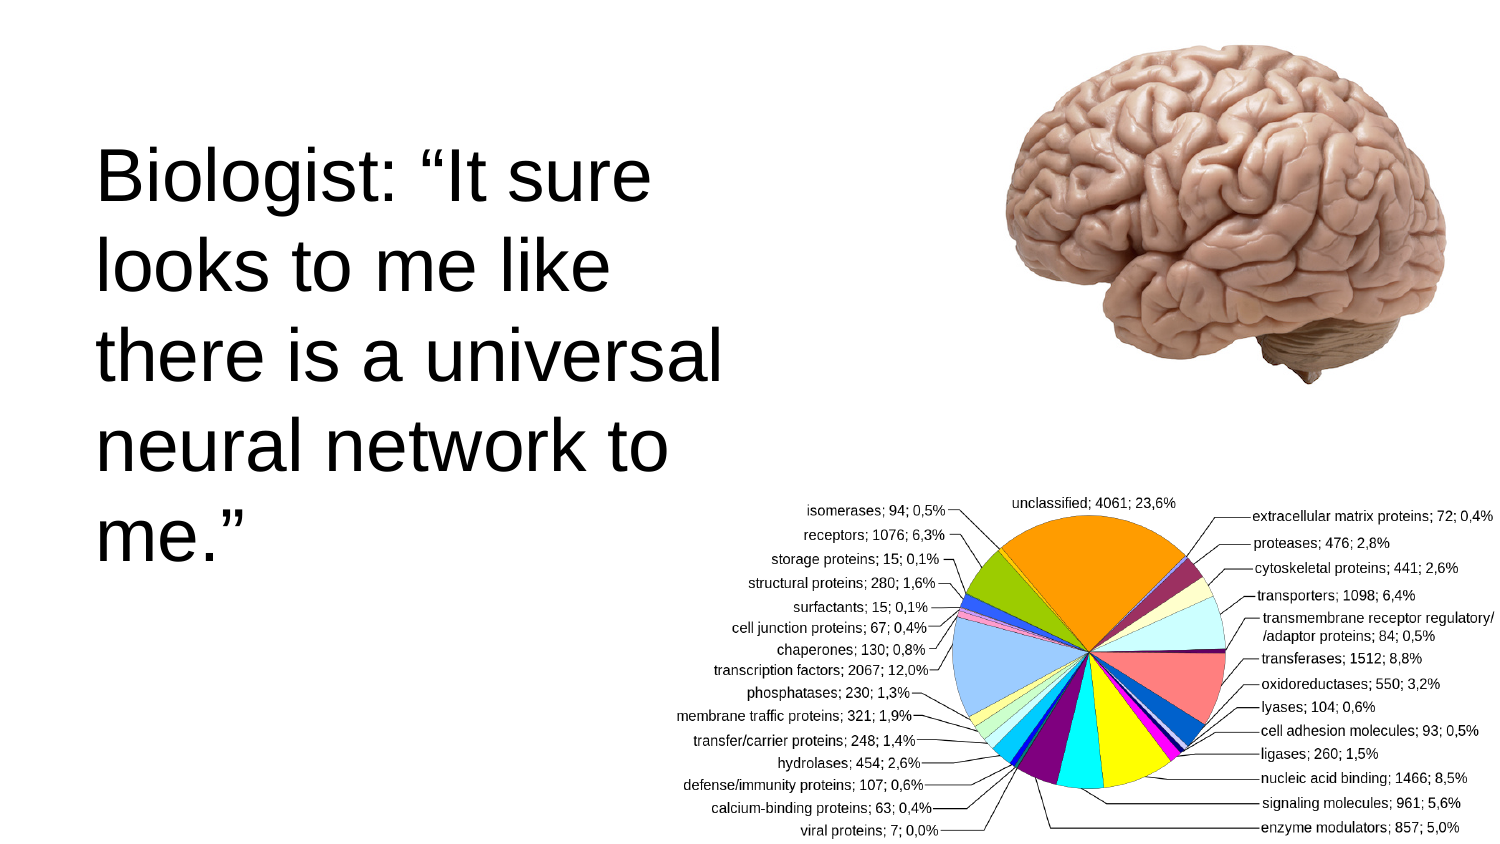

# Biologist: “It sure looks to me like there is a universal neural network to me.”